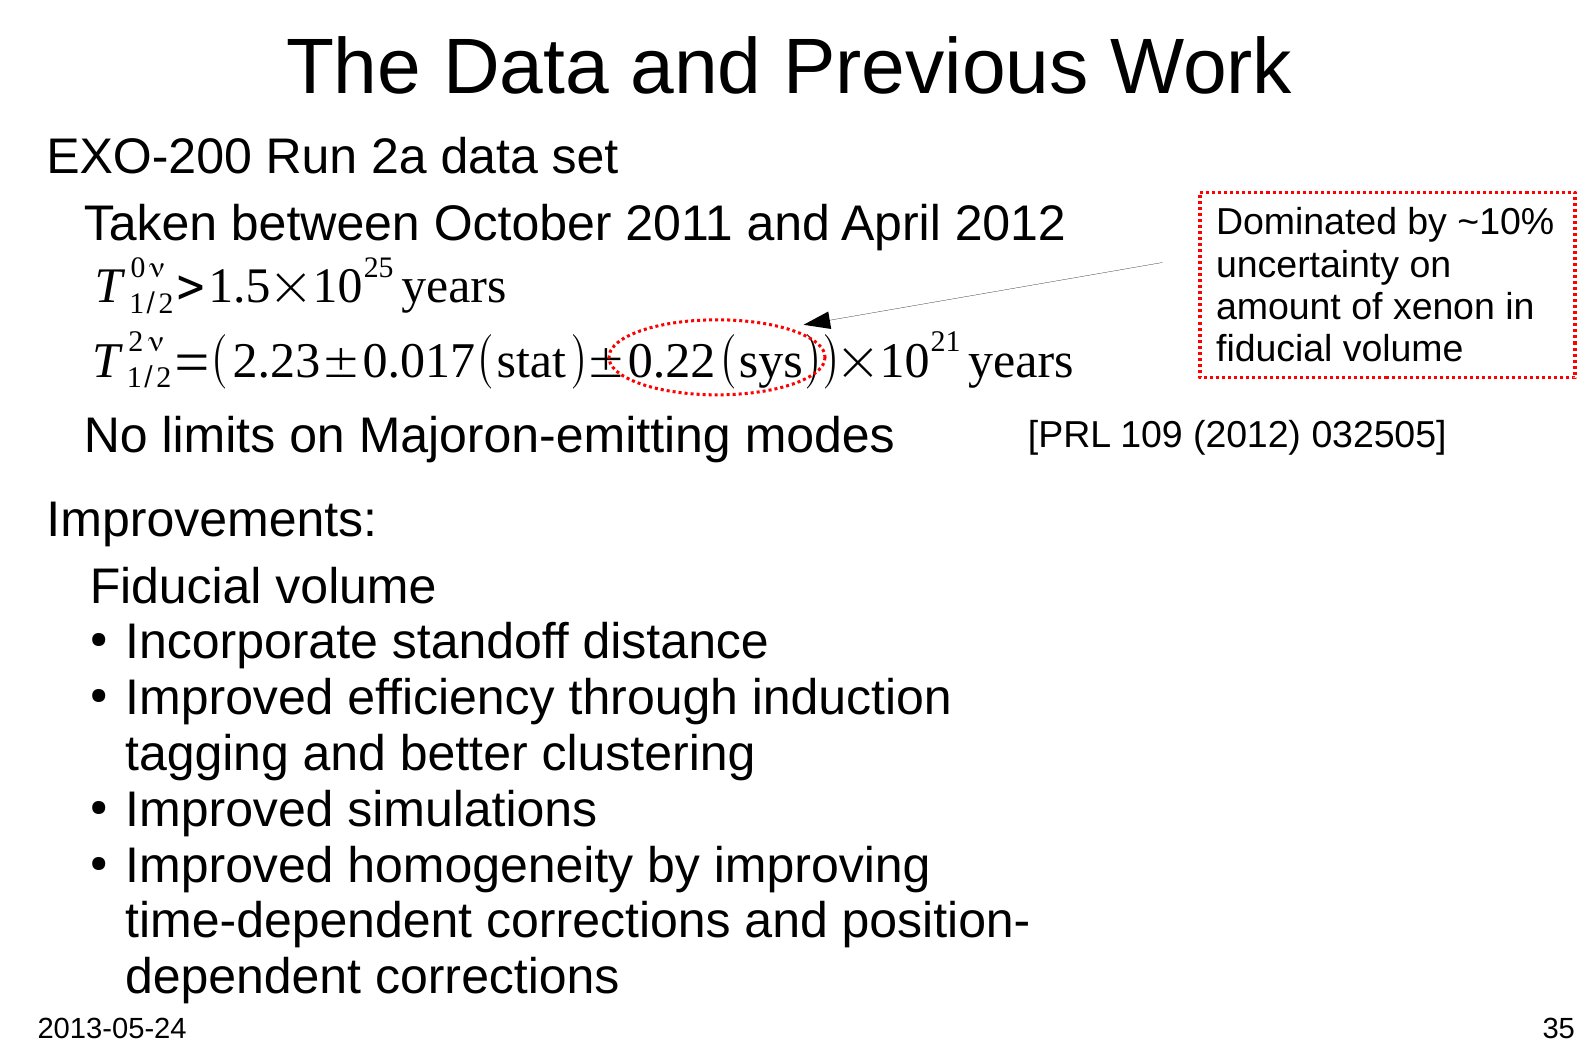

# The Data and Previous Work
EXO-200 Run 2a data set
Taken between October 2011 and April 2012
Dominated by ~10% uncertainty on amount of xenon in fiducial volume
No limits on Majoron-emitting modes
[PRL 109 (2012) 032505]
Improvements:
Fiducial volume
Incorporate standoff distance
Improved efficiency through induction tagging and better clustering
Improved simulations
Improved homogeneity by improving time-dependent corrections and position-dependent corrections
2013-05-24
35